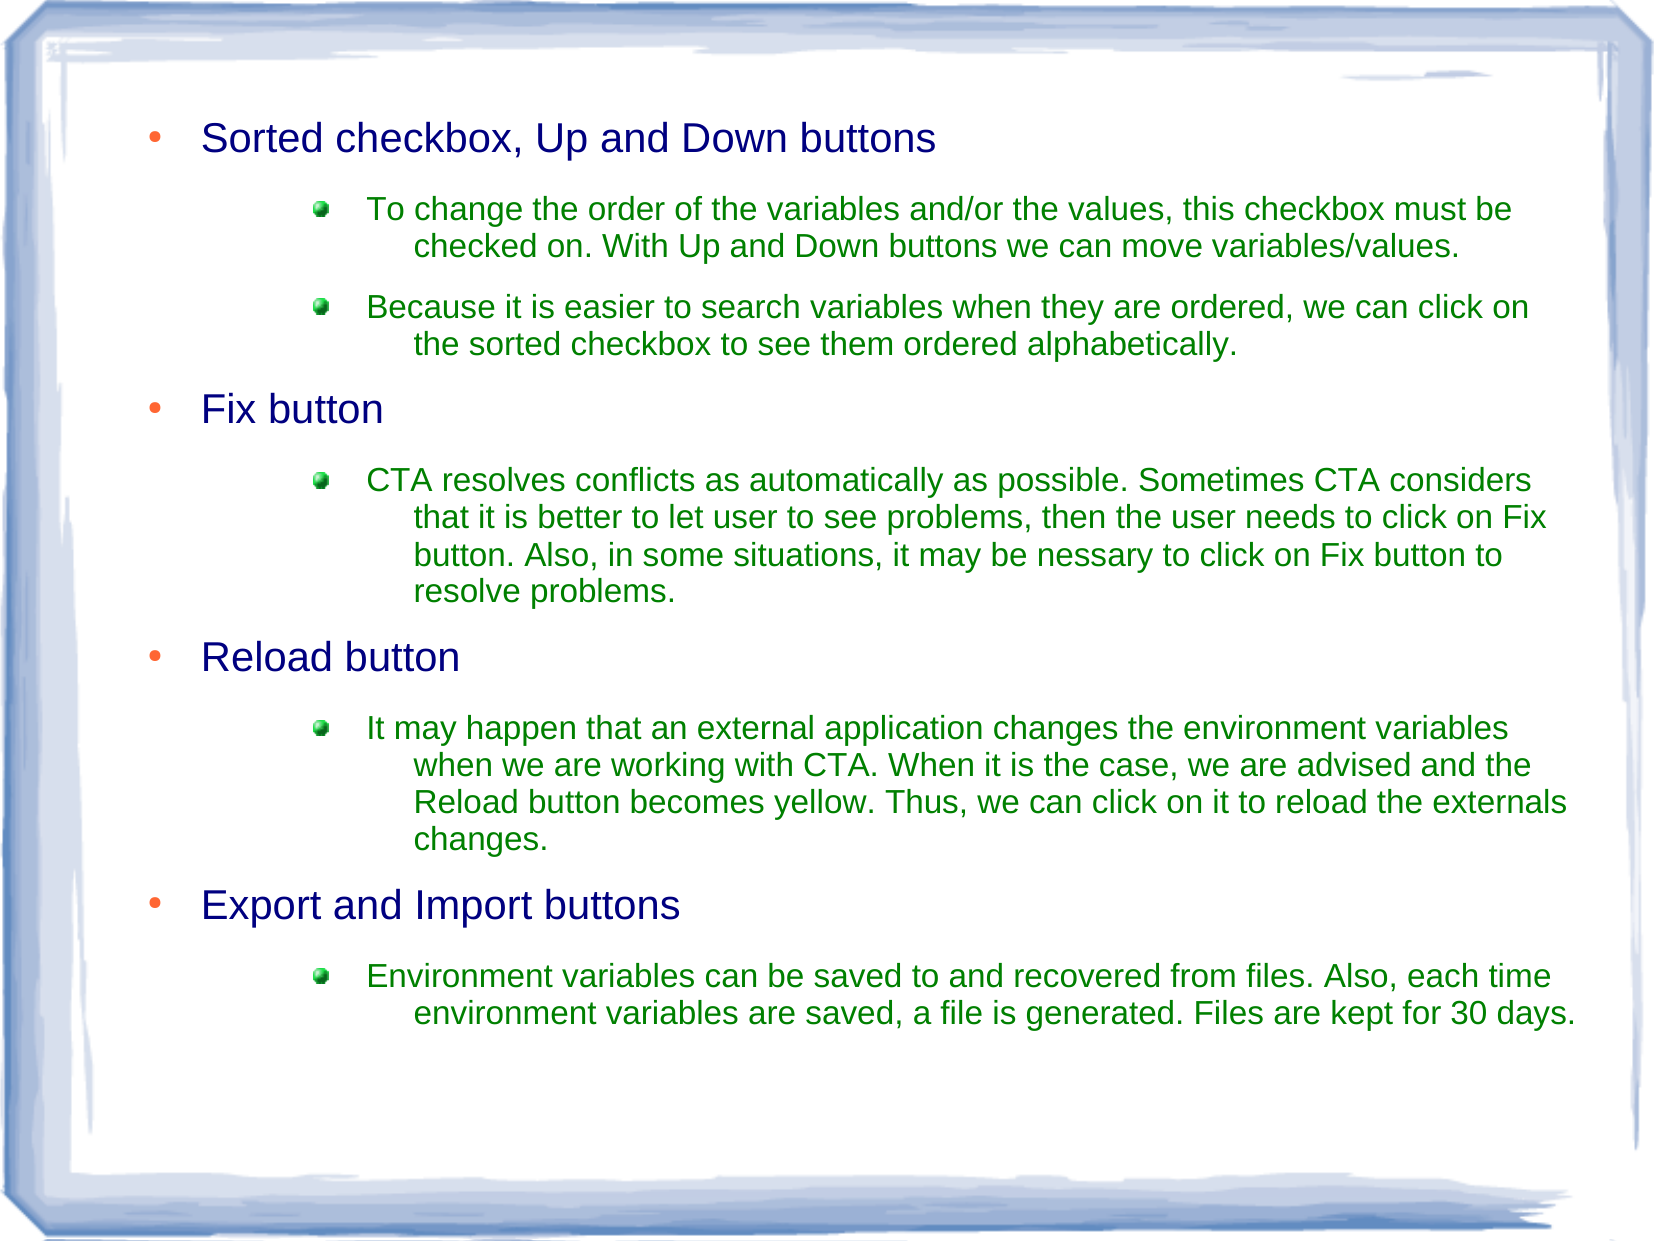

# Sorted checkbox, Up and Down buttons
To change the order of the variables and/or the values, this checkbox must be checked on. With Up and Down buttons we can move variables/values.
Because it is easier to search variables when they are ordered, we can click on the sorted checkbox to see them ordered alphabetically.
Fix button
CTA resolves conflicts as automatically as possible. Sometimes CTA considers that it is better to let user to see problems, then the user needs to click on Fix button. Also, in some situations, it may be nessary to click on Fix button to resolve problems.
Reload button
It may happen that an external application changes the environment variables when we are working with CTA. When it is the case, we are advised and the Reload button becomes yellow. Thus, we can click on it to reload the externals changes.
Export and Import buttons
Environment variables can be saved to and recovered from files. Also, each time environment variables are saved, a file is generated. Files are kept for 30 days.